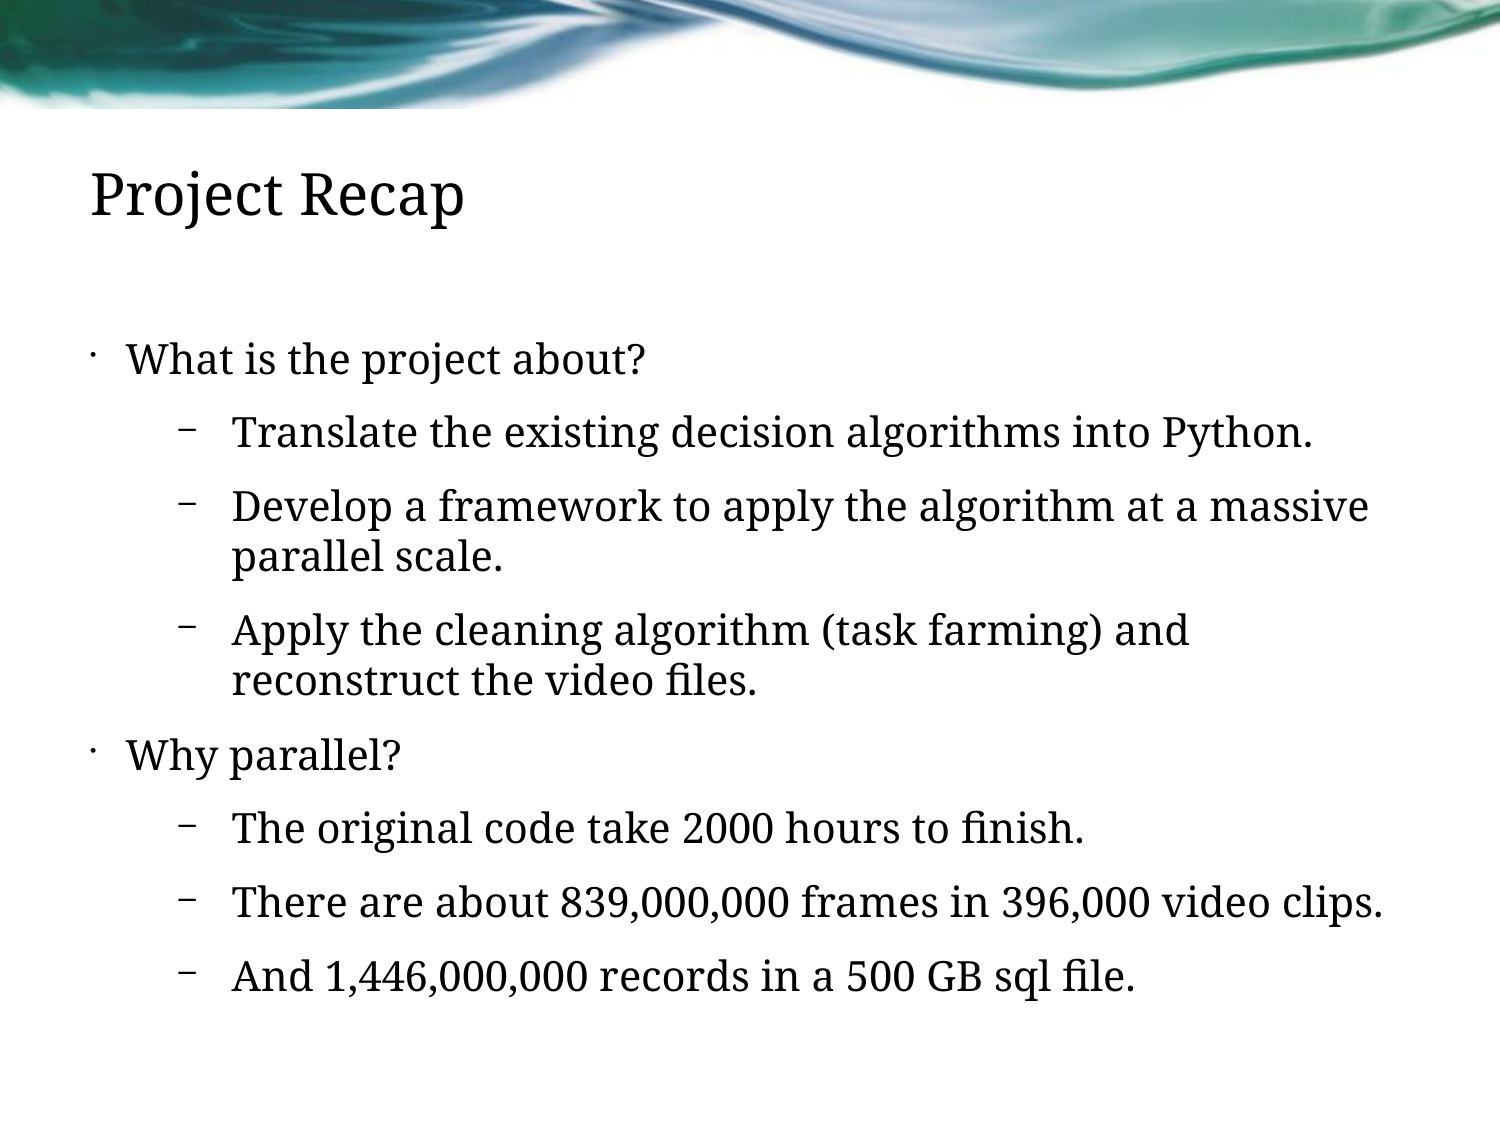

# Project Recap
What is the project about?
Translate the existing decision algorithms into Python.
Develop a framework to apply the algorithm at a massive parallel scale.
Apply the cleaning algorithm (task farming) and reconstruct the video files.
Why parallel?
The original code take 2000 hours to finish.
There are about 839,000,000 frames in 396,000 video clips.
And 1,446,000,000 records in a 500 GB sql file.